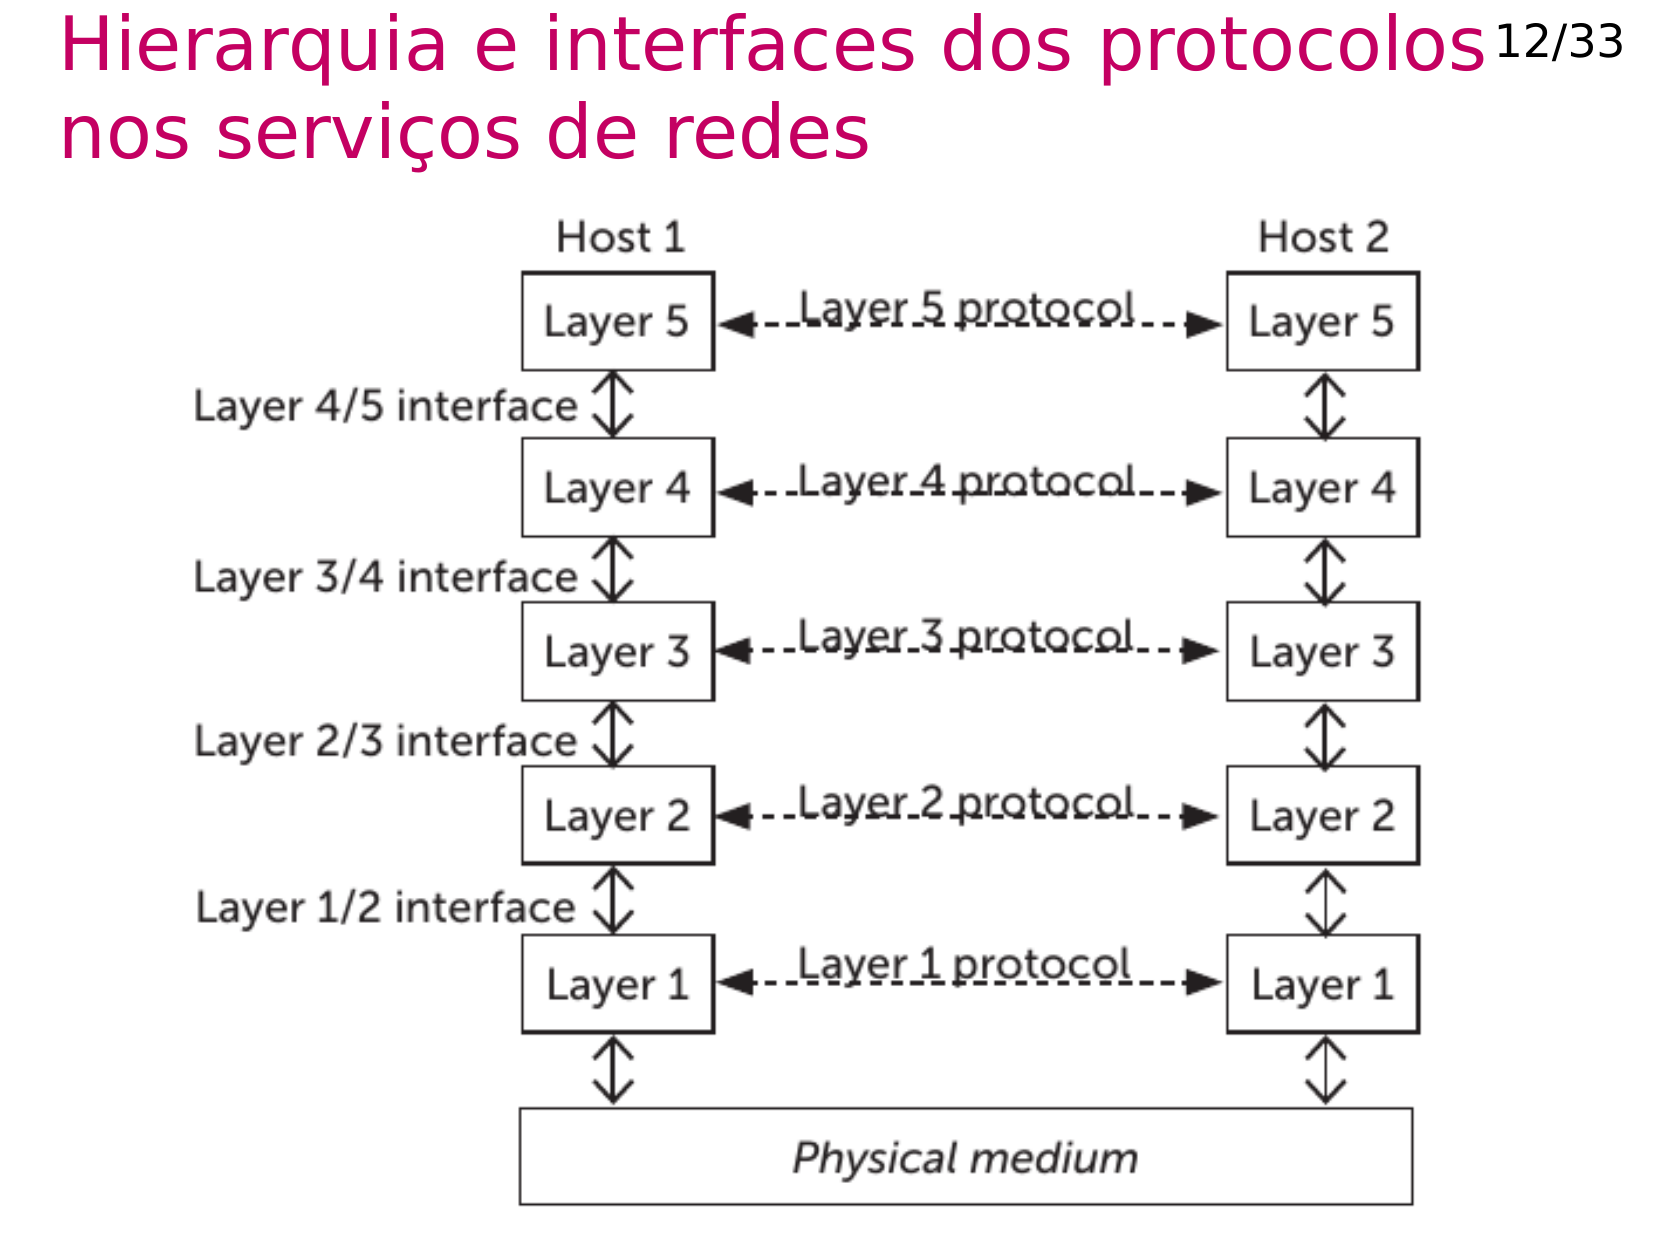

# Hierarquia e interfaces dos protocolos nos serviços de redes
12